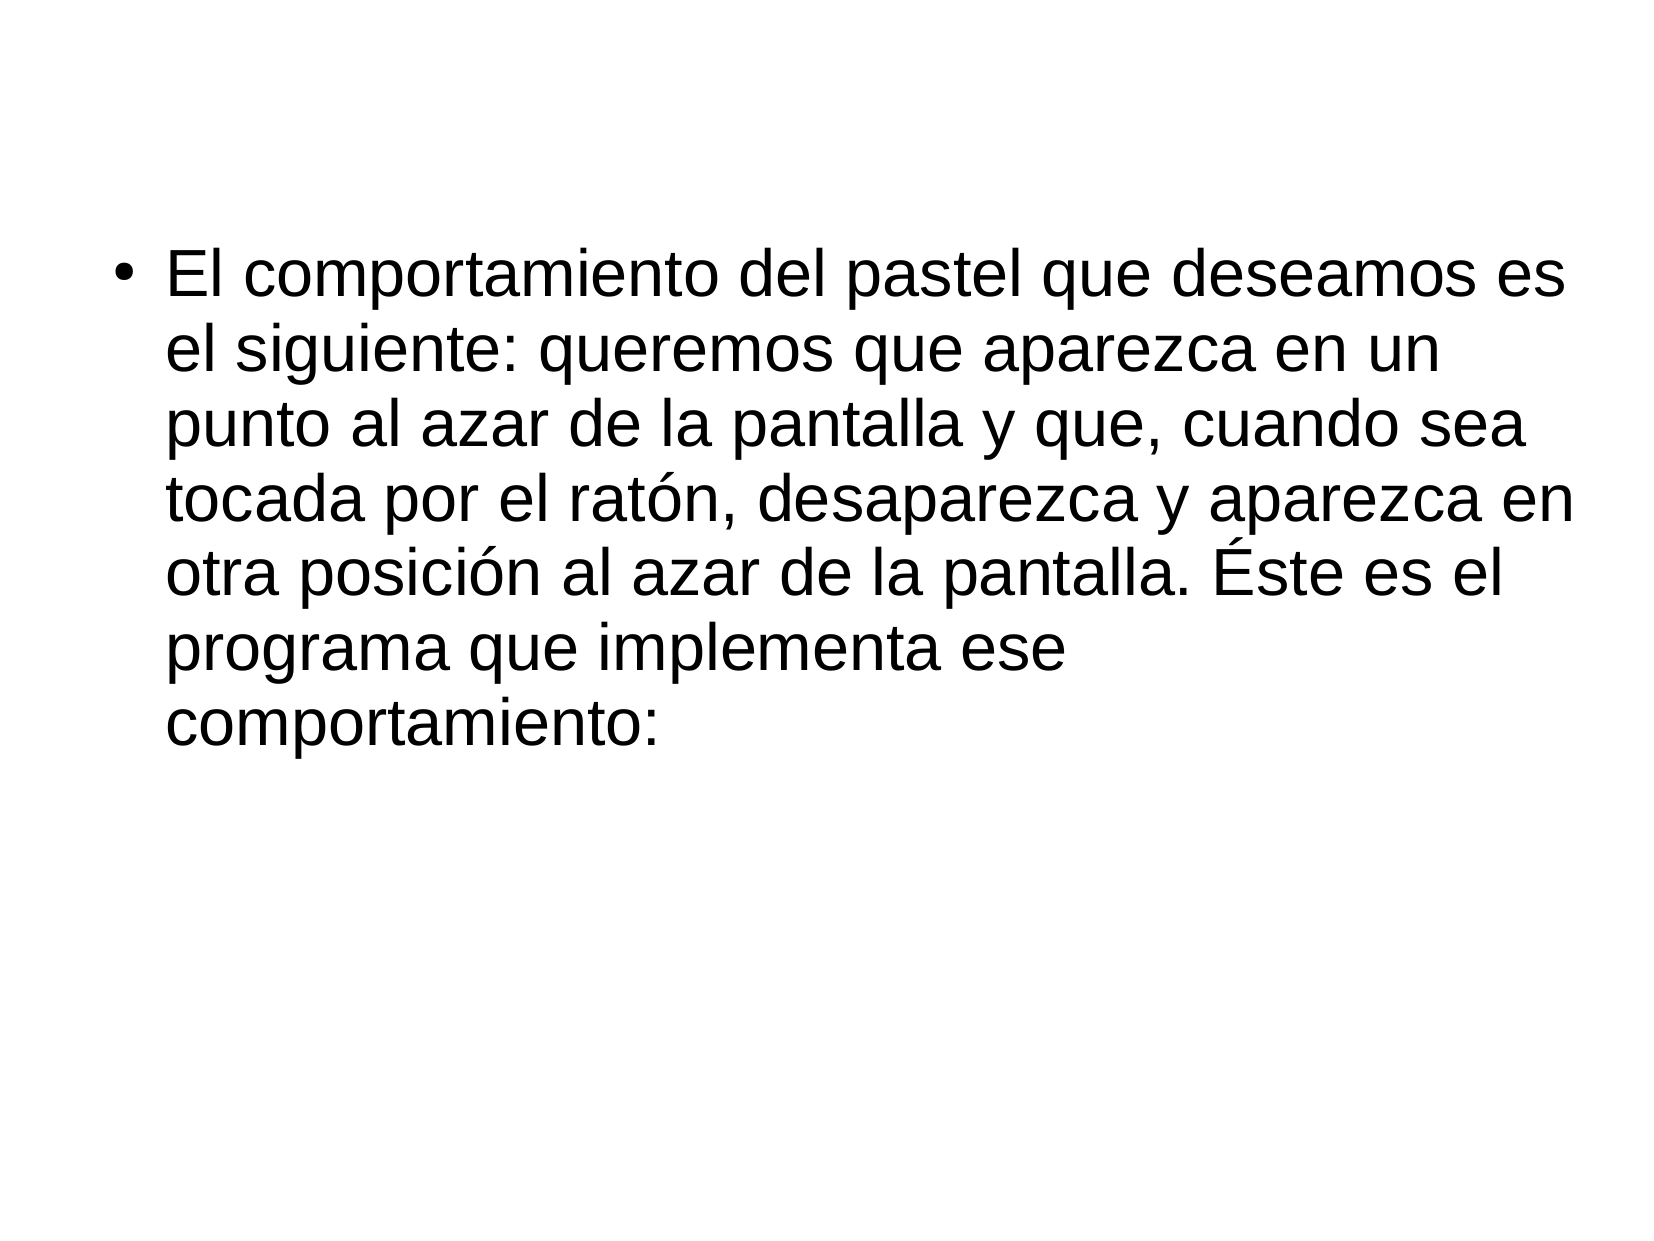

# El comportamiento del pastel que deseamos es el siguiente: queremos que aparezca en un punto al azar de la pantalla y que, cuando sea tocada por el ratón, desaparezca y aparezca en otra posición al azar de la pantalla. Éste es el programa que implementa ese comportamiento: